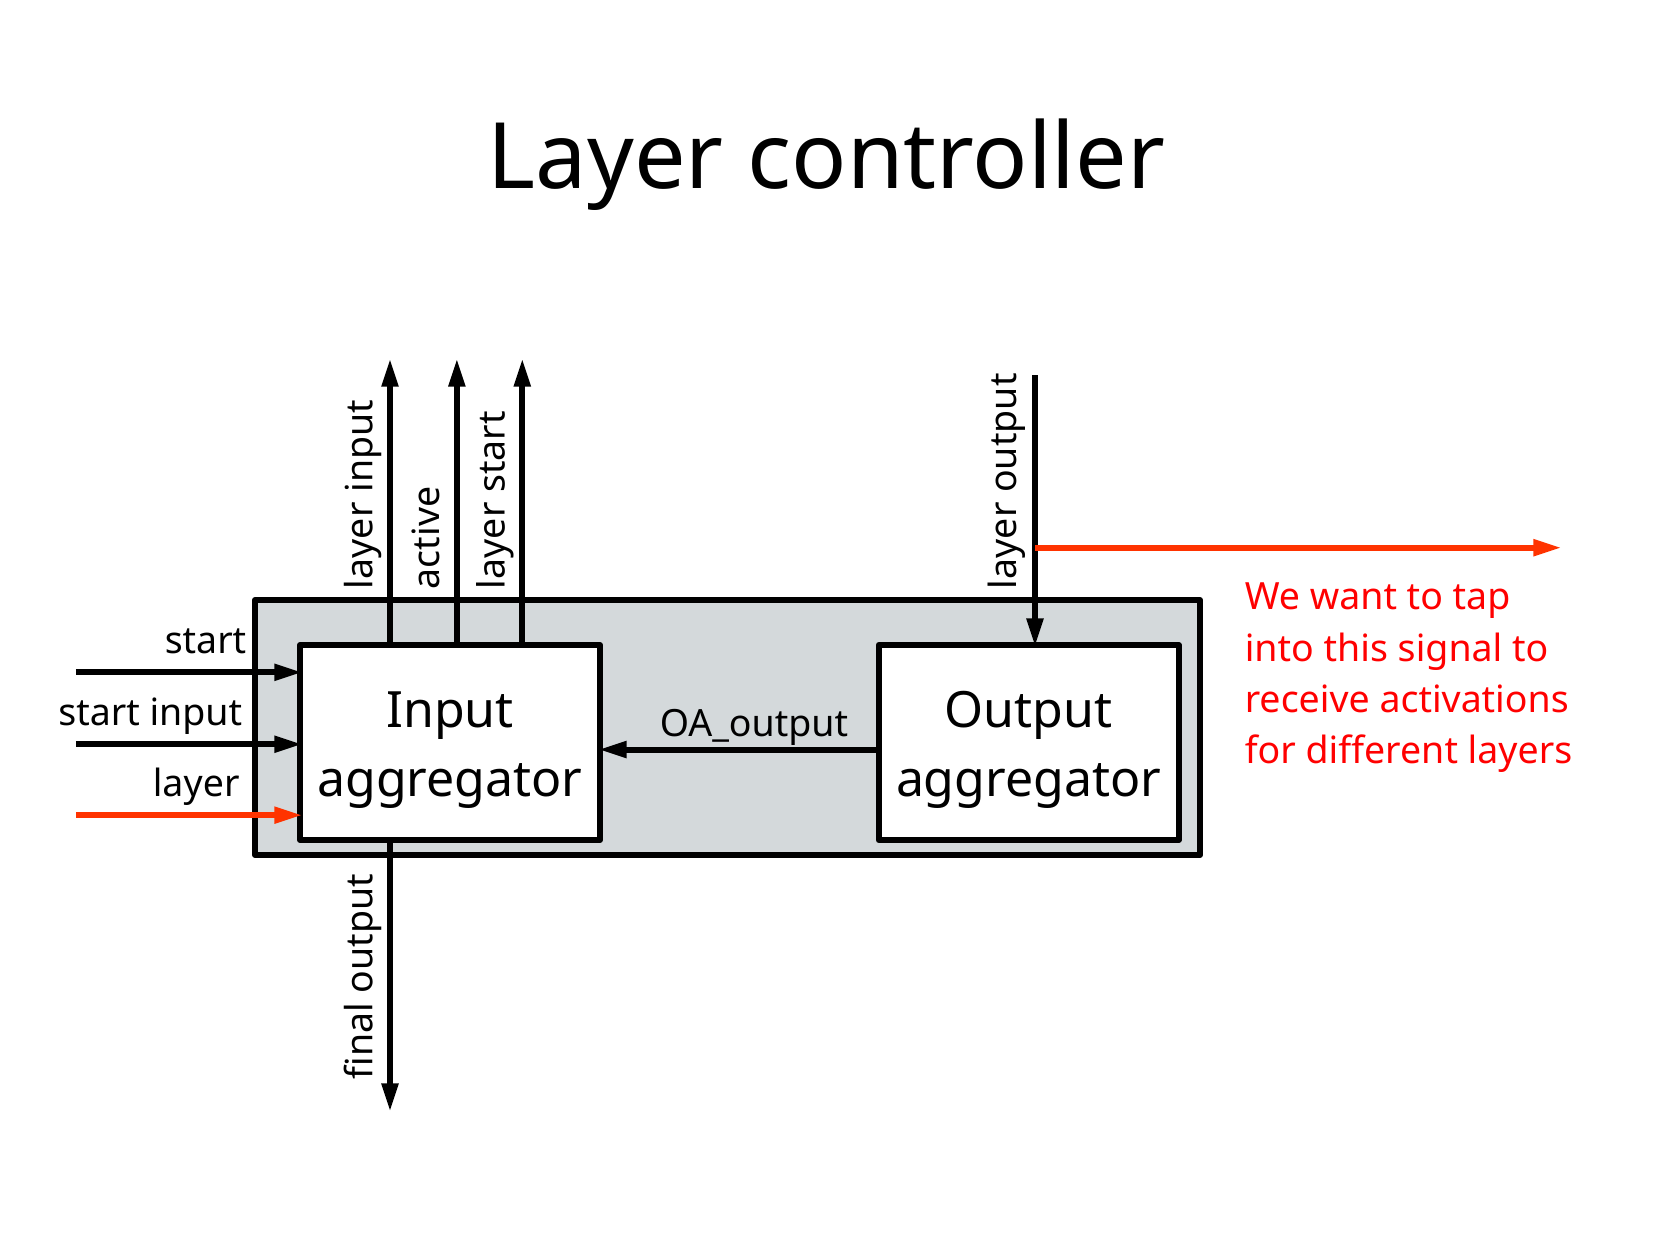

# Layer controller
layer start
layer input
layer output
active
We want to tap into this signal to receive activations for different layers
start
Input
aggregator
Output
aggregator
start input
OA_output
layer
final output